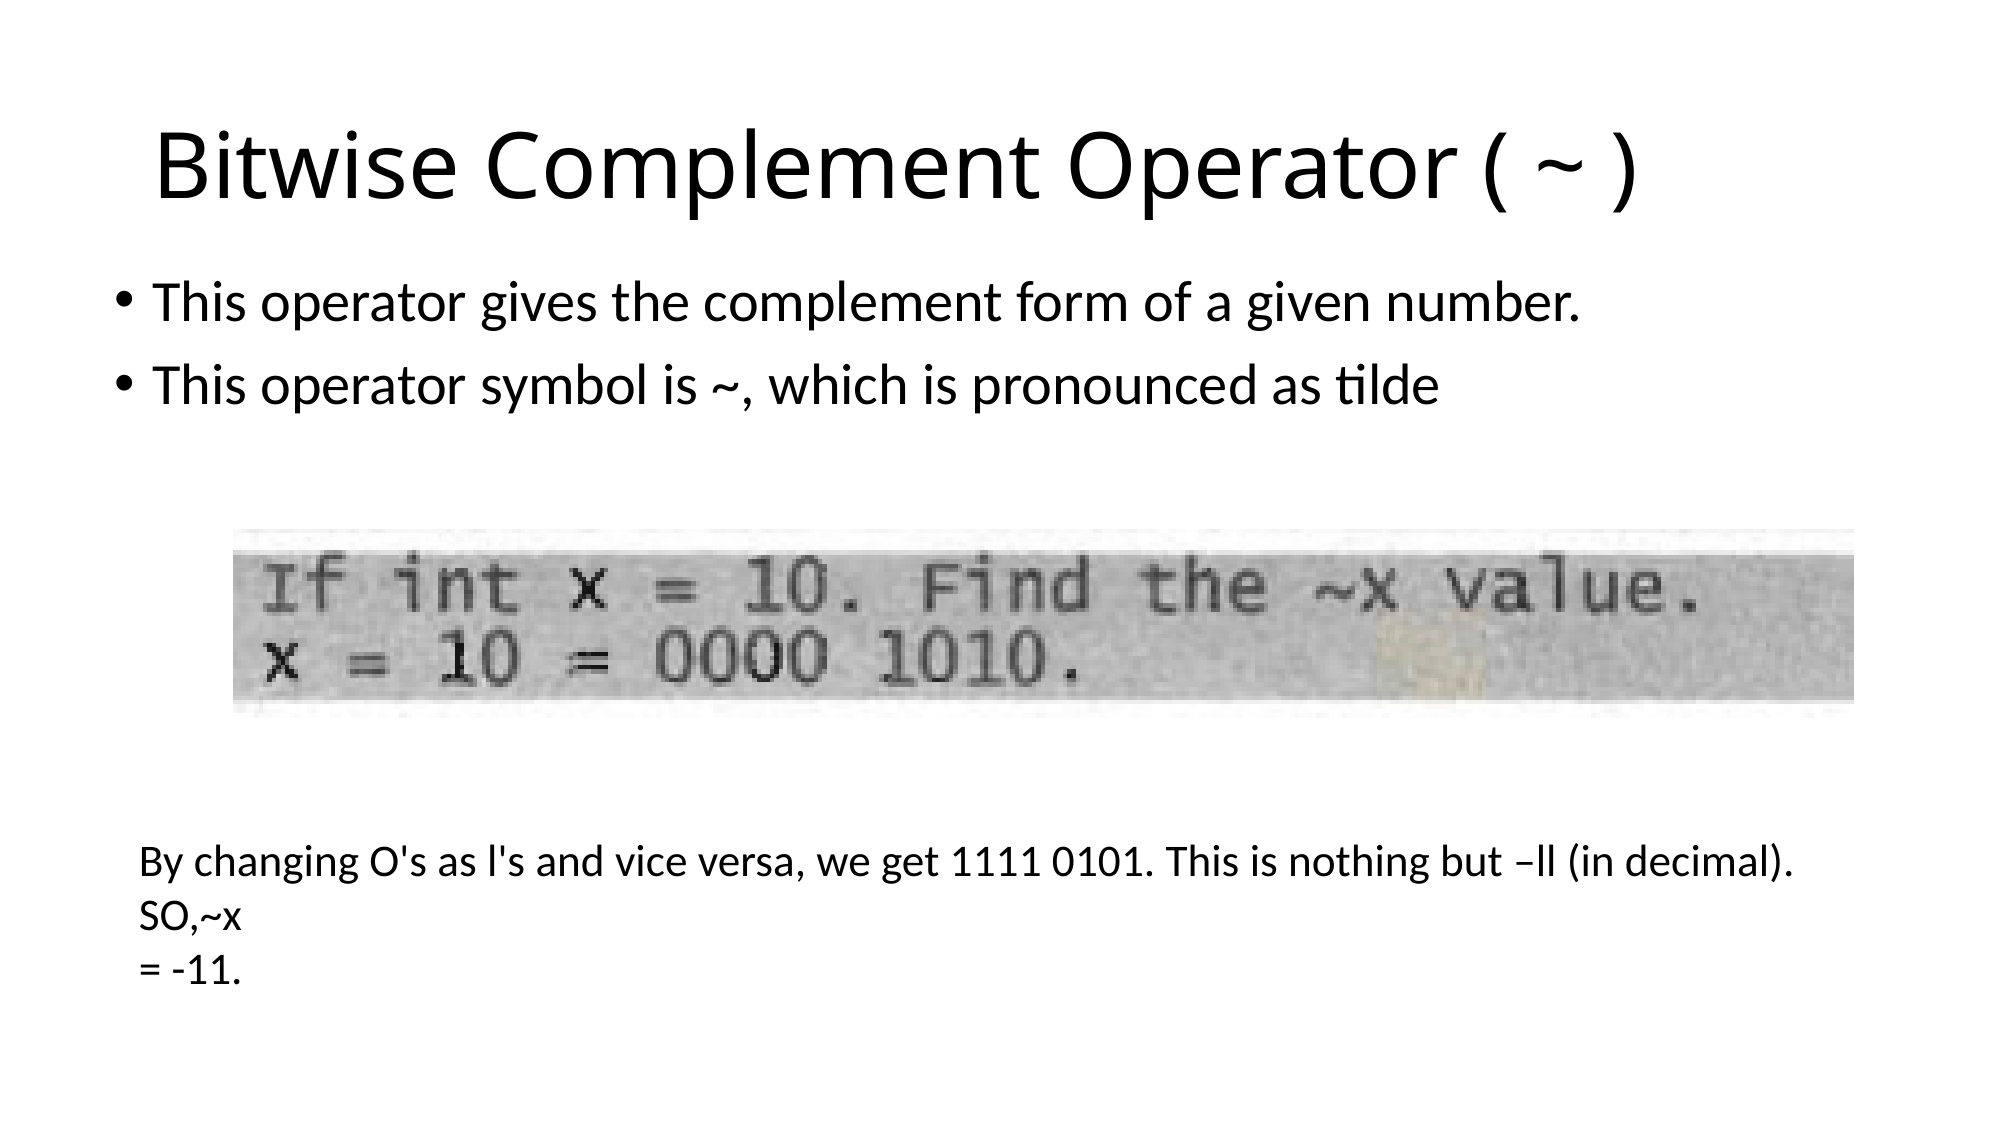

# Bitwise Complement Operator ( ~ )
This operator gives the complement form of a given number.
This operator symbol is ~, which is pronounced as tilde
By changing O's as l's and vice versa, we get 1111 0101. This is nothing but –ll (in decimal). SO,~x
= -11.